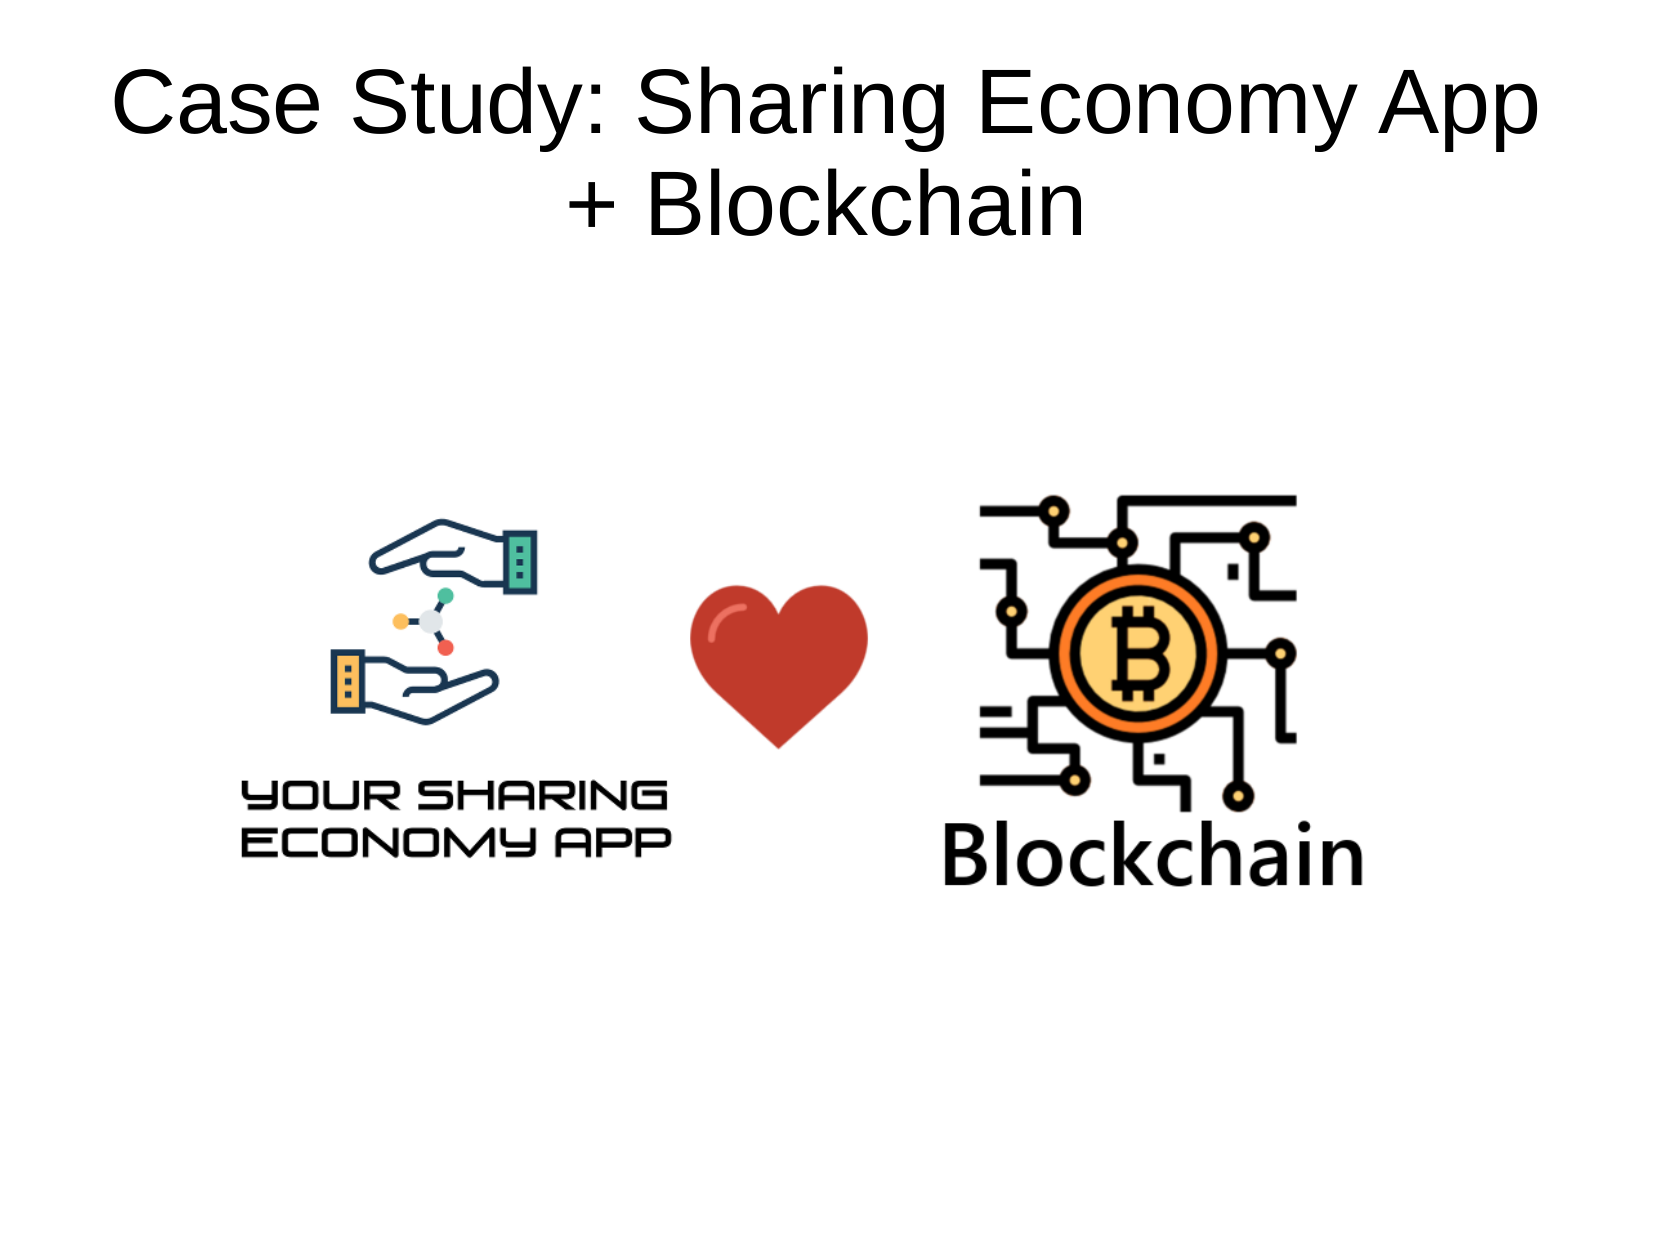

# Case Study: Sharing Economy App + Blockchain